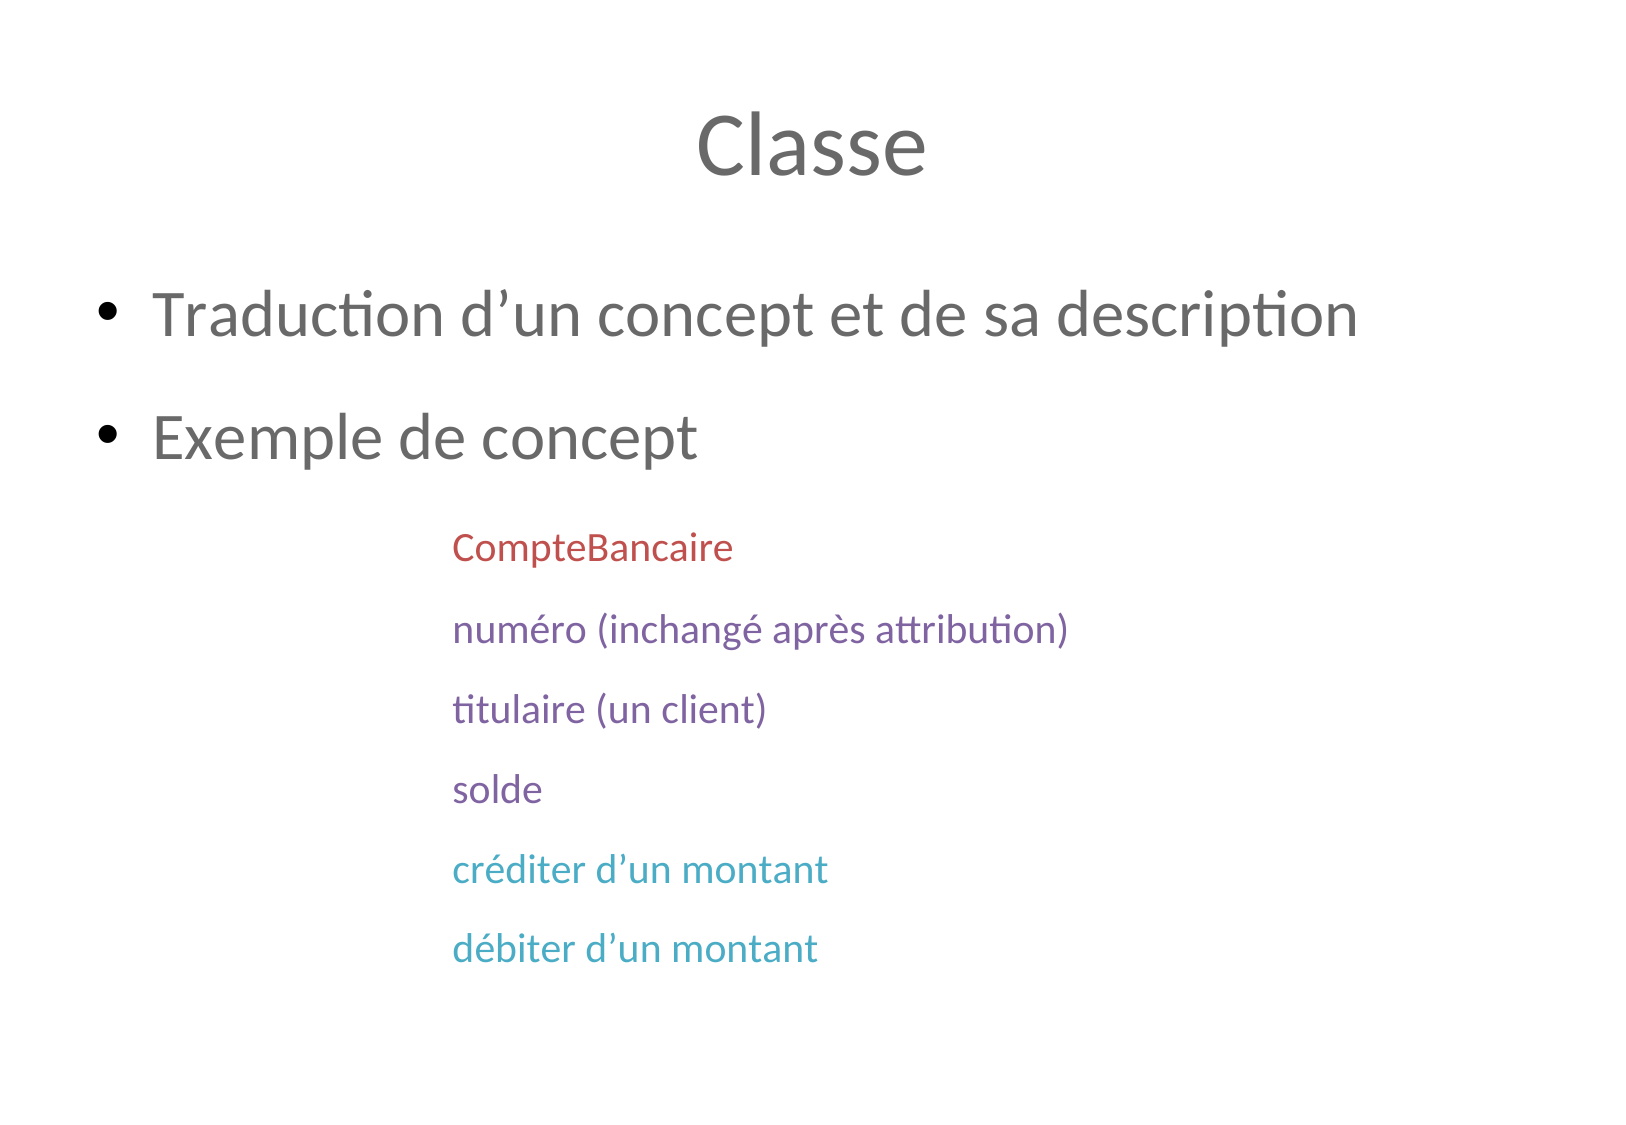

# Classe
Traduction d’un concept et de sa description
Exemple de concept
				CompteBancaire
				numéro (inchangé après attribution)
				titulaire (un client)
				solde
				créditer d’un montant
				débiter d’un montant